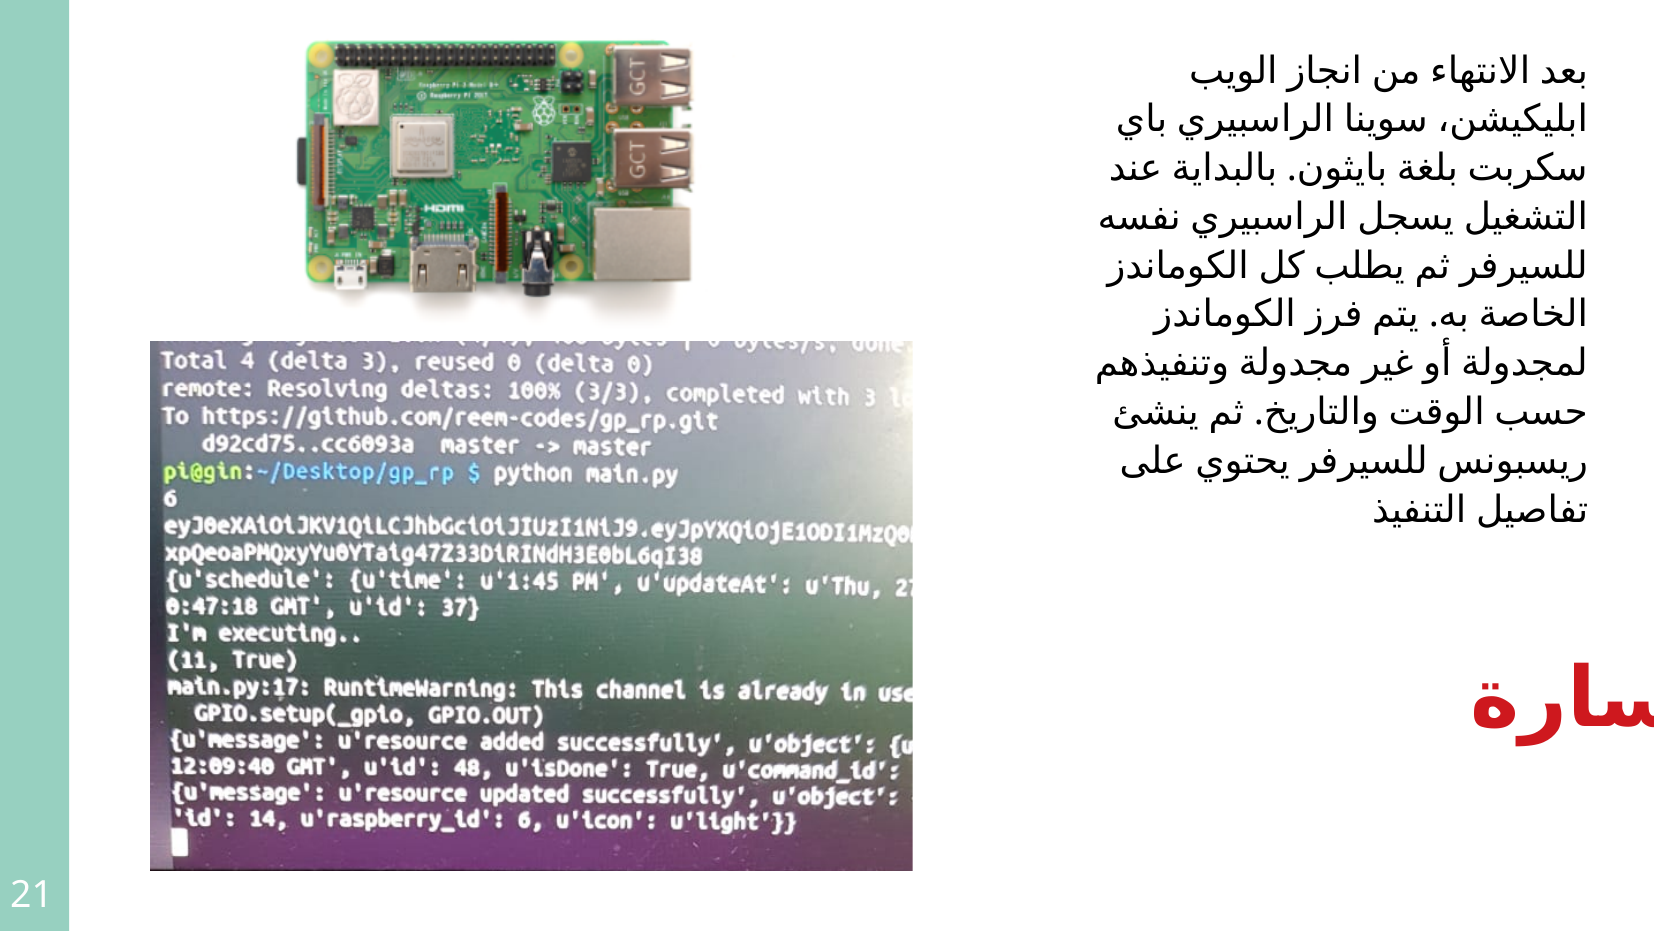

بعد الانتهاء من انجاز الويب ابليكيشن، سوينا الراسبيري باي سكربت بلغة بايثون. بالبداية عند التشغيل يسجل الراسبيري نفسه للسيرفر ثم يطلب كل الكوماندز الخاصة به. يتم فرز الكوماندز لمجدولة أو غير مجدولة وتنفيذهم حسب الوقت والتاريخ. ثم ينشئ ريسبونس للسيرفر يحتوي على تفاصيل التنفيذ
سارة